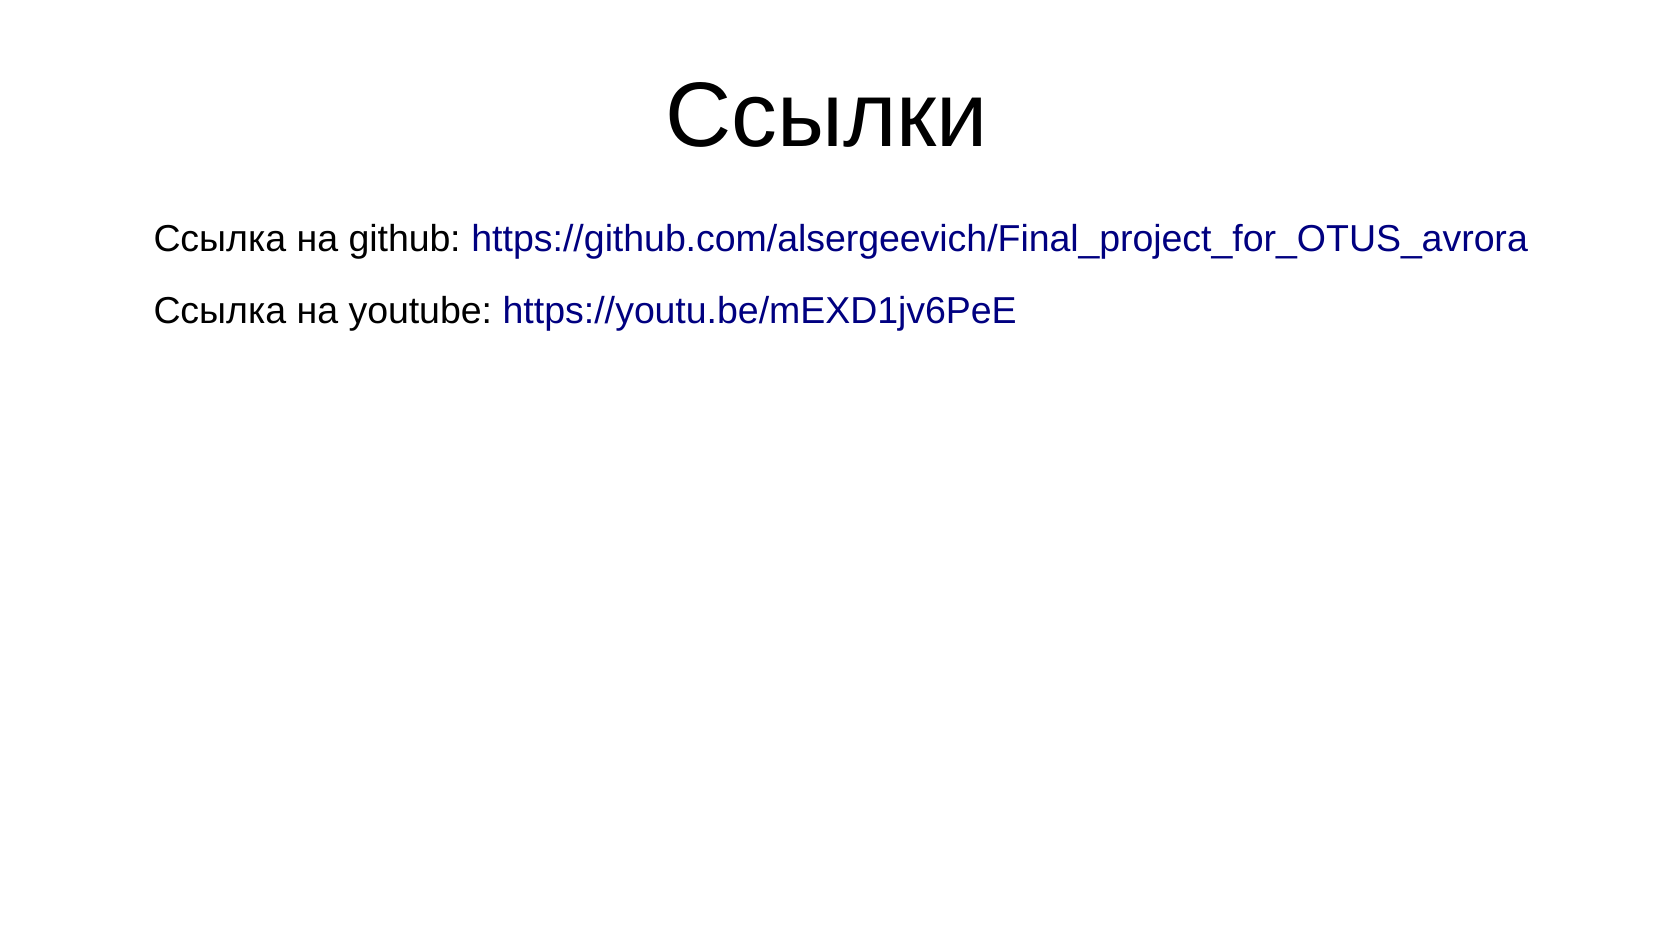

# Ссылки
Ссылка на github: https://github.com/alsergeevich/Final_project_for_OTUS_avrora
Ссылка на youtube: https://youtu.be/mEXD1jv6PeE